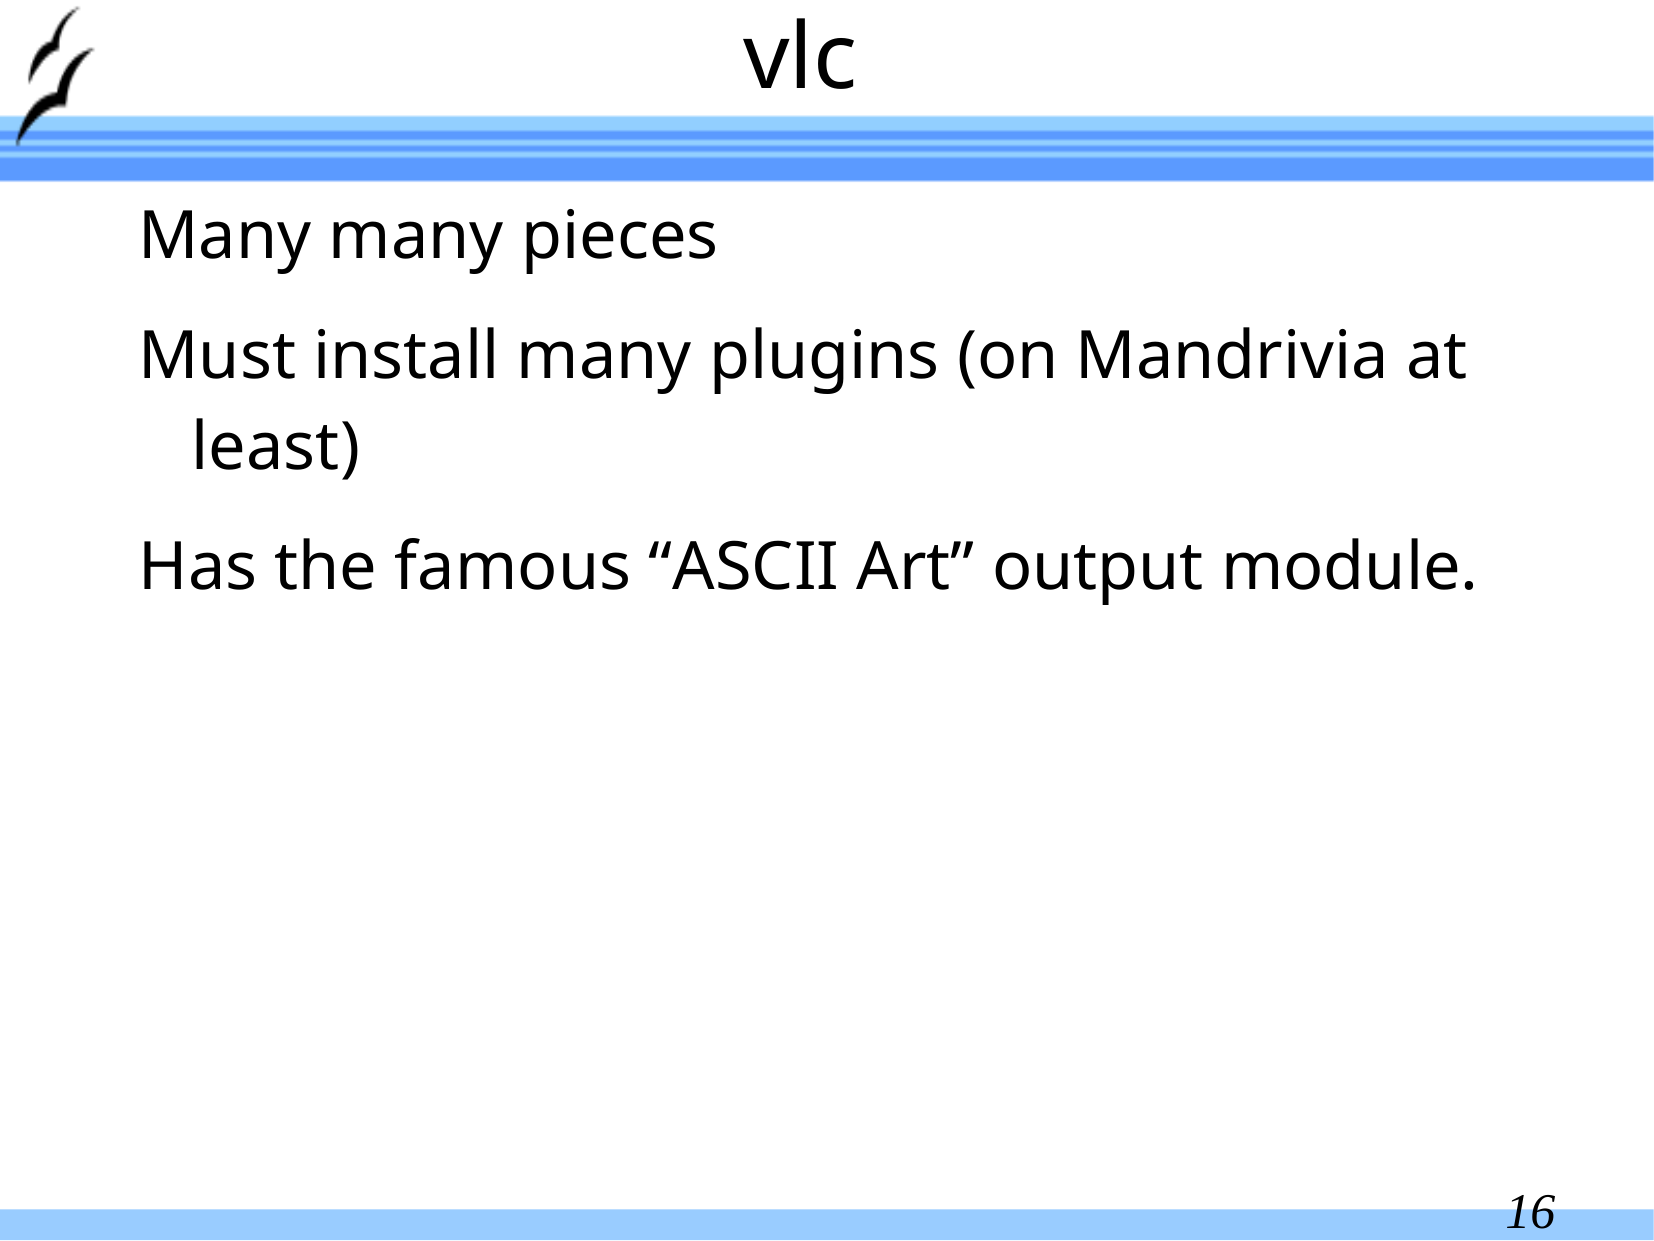

# vlc
Many many pieces
Must install many plugins (on Mandrivia at least)
Has the famous “ASCII Art” output module.